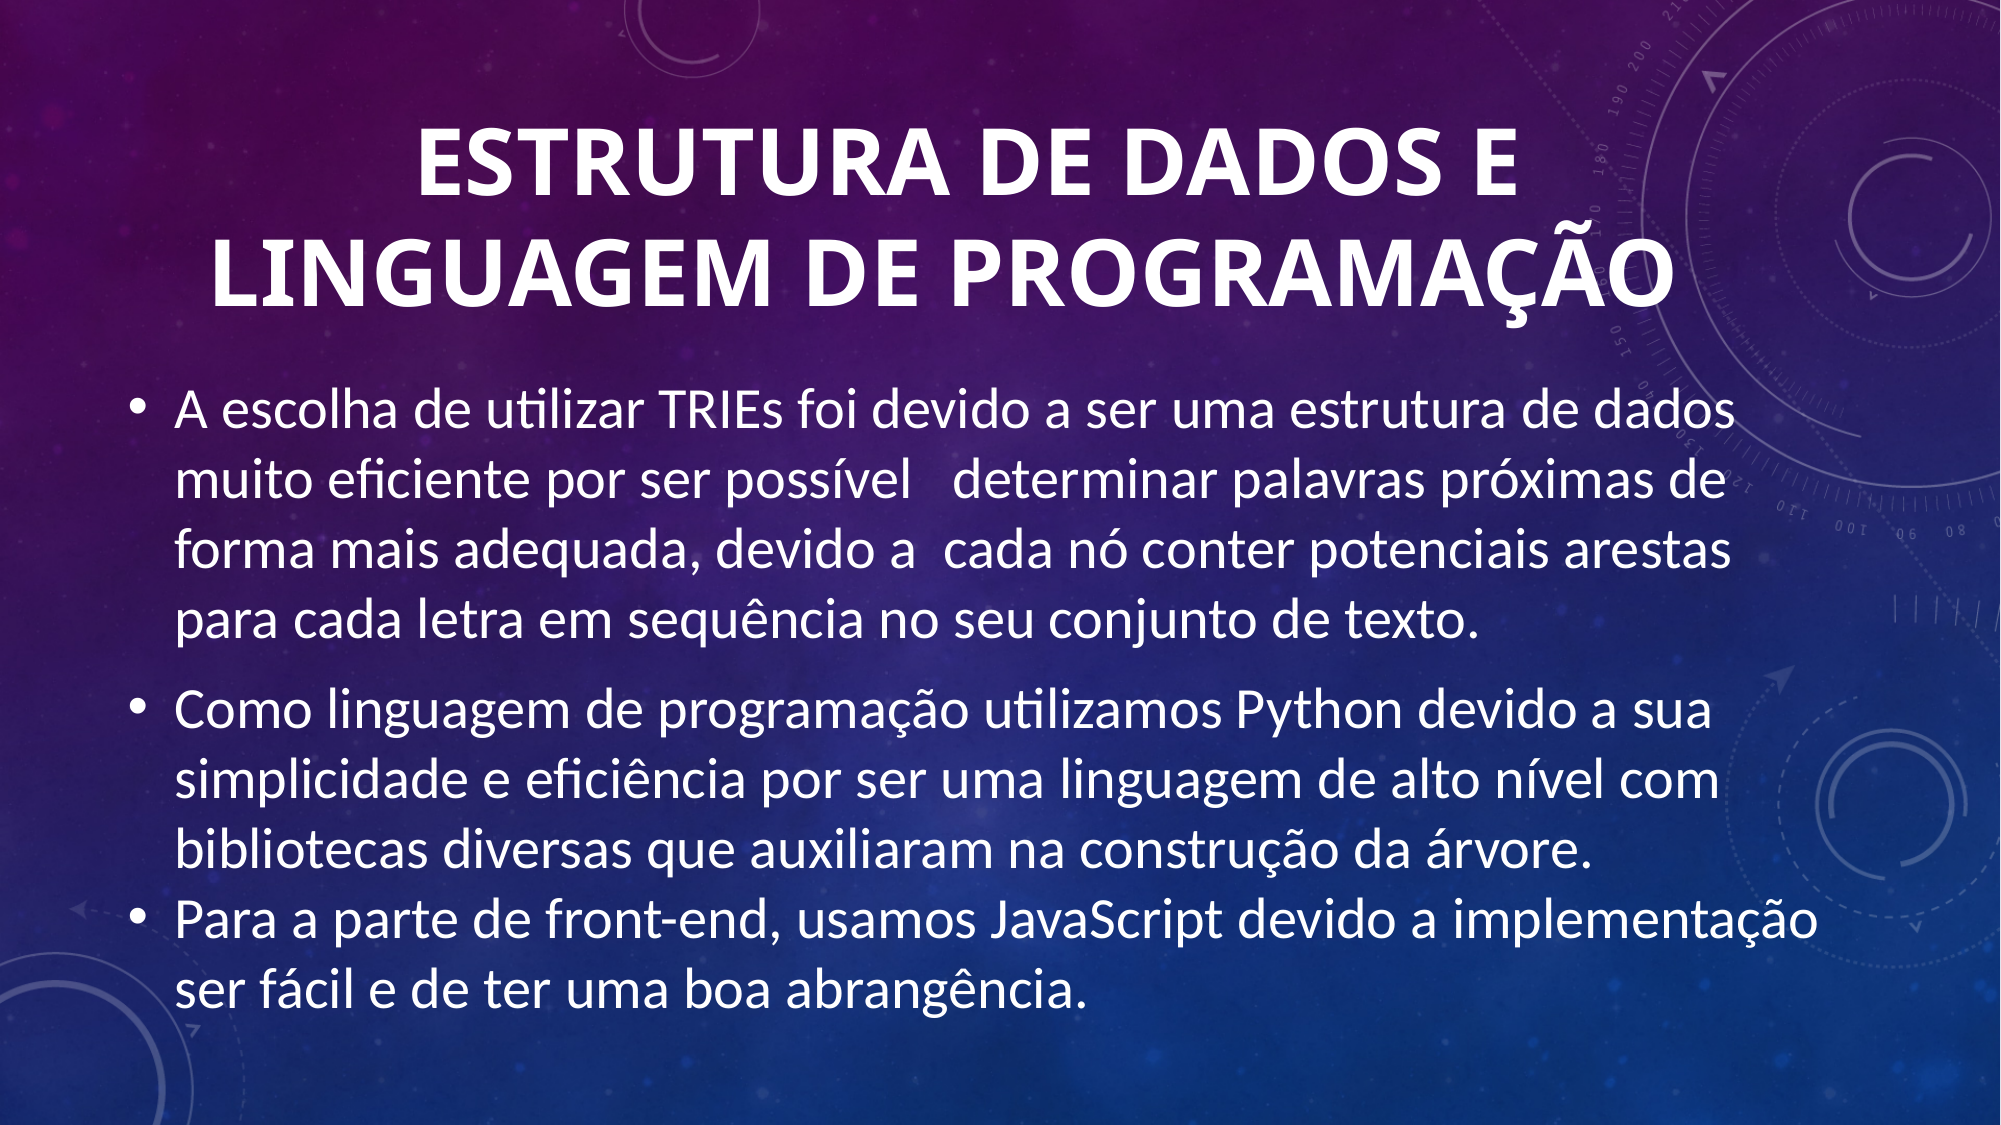

# ESTRUTURA DE DADOS E LINGUAGEM DE PROGRAMAÇÃO
A escolha de utilizar TRIEs foi devido a ser uma estrutura de dados muito eficiente por ser possível determinar palavras próximas de forma mais adequada, devido a cada nó conter potenciais arestas para cada letra em sequência no seu conjunto de texto.
Como linguagem de programação utilizamos Python devido a sua simplicidade e eficiência por ser uma linguagem de alto nível com bibliotecas diversas que auxiliaram na construção da árvore.
Para a parte de front-end, usamos JavaScript devido a implementação ser fácil e de ter uma boa abrangência.